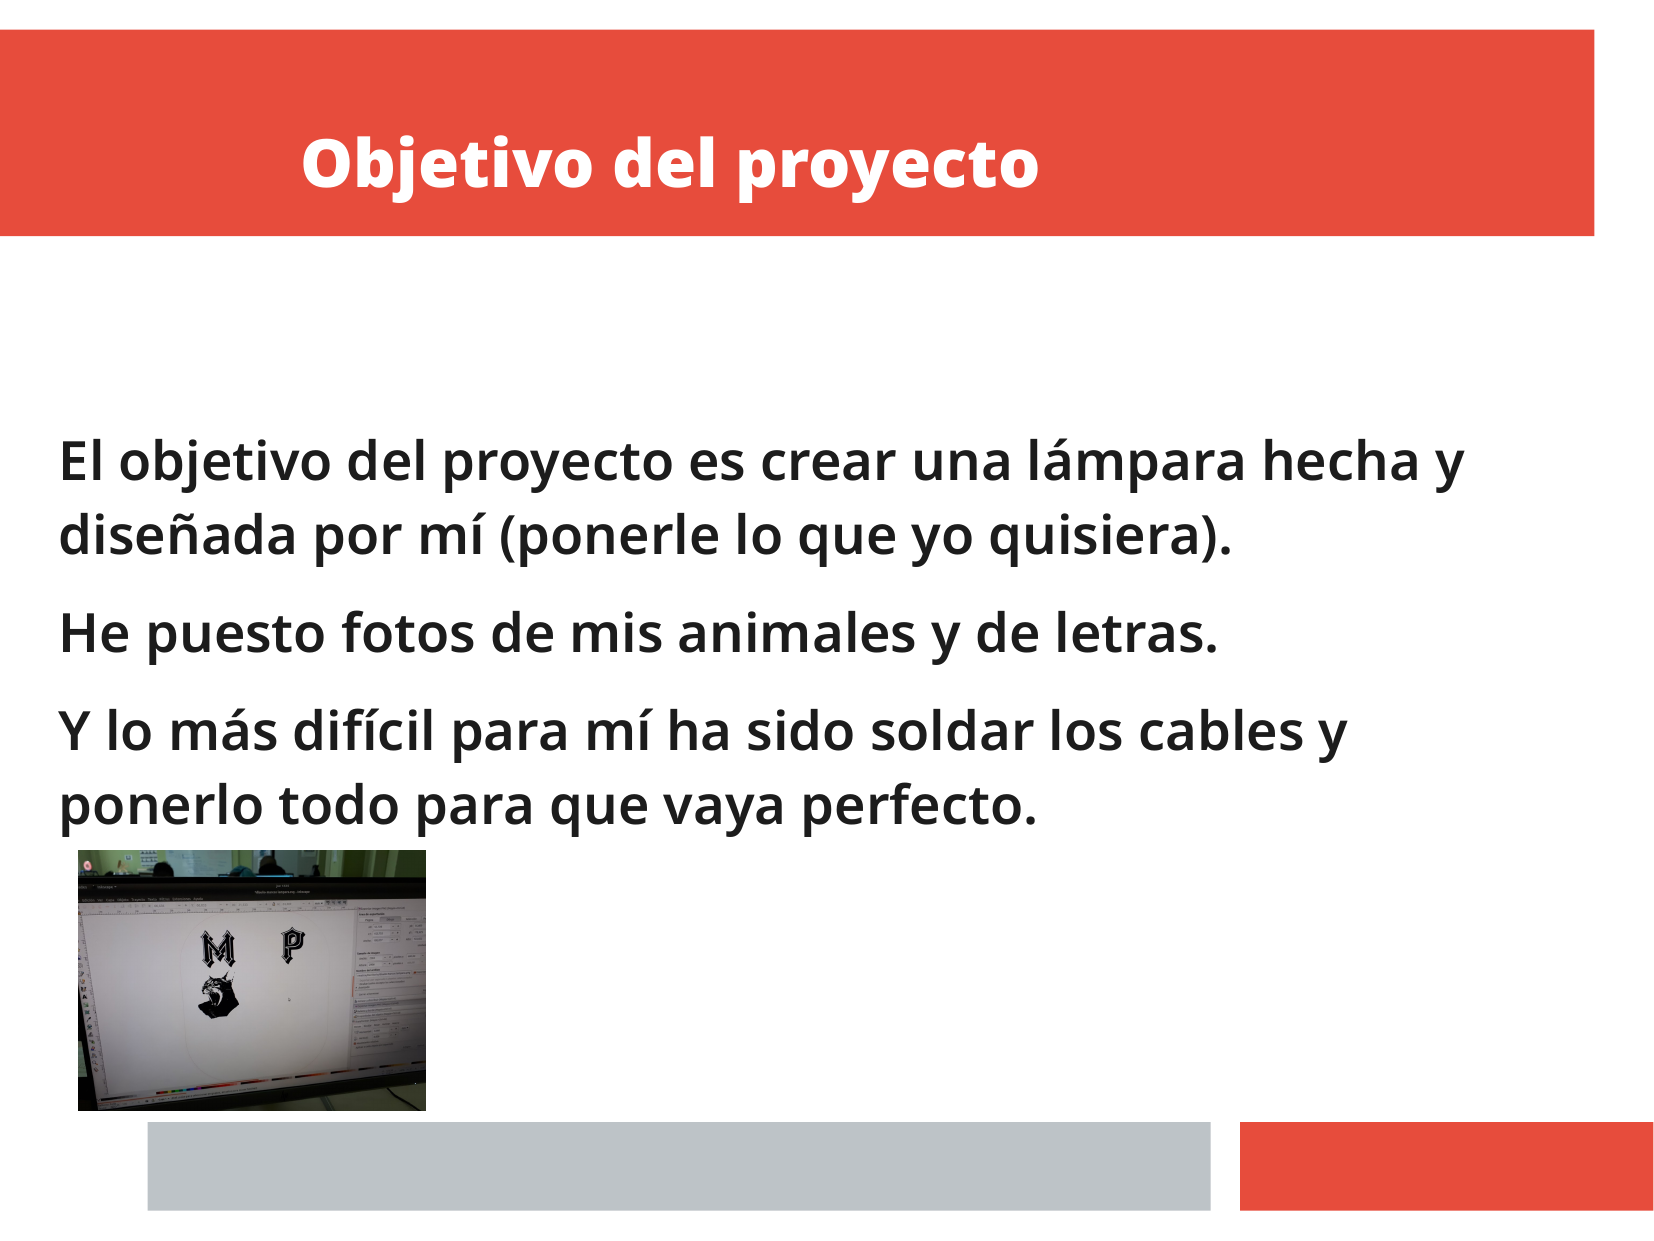

# Objetivo del proyecto
El objetivo del proyecto es crear una lámpara hecha y diseñada por mí (ponerle lo que yo quisiera).
He puesto fotos de mis animales y de letras.
Y lo más difícil para mí ha sido soldar los cables y ponerlo todo para que vaya perfecto.